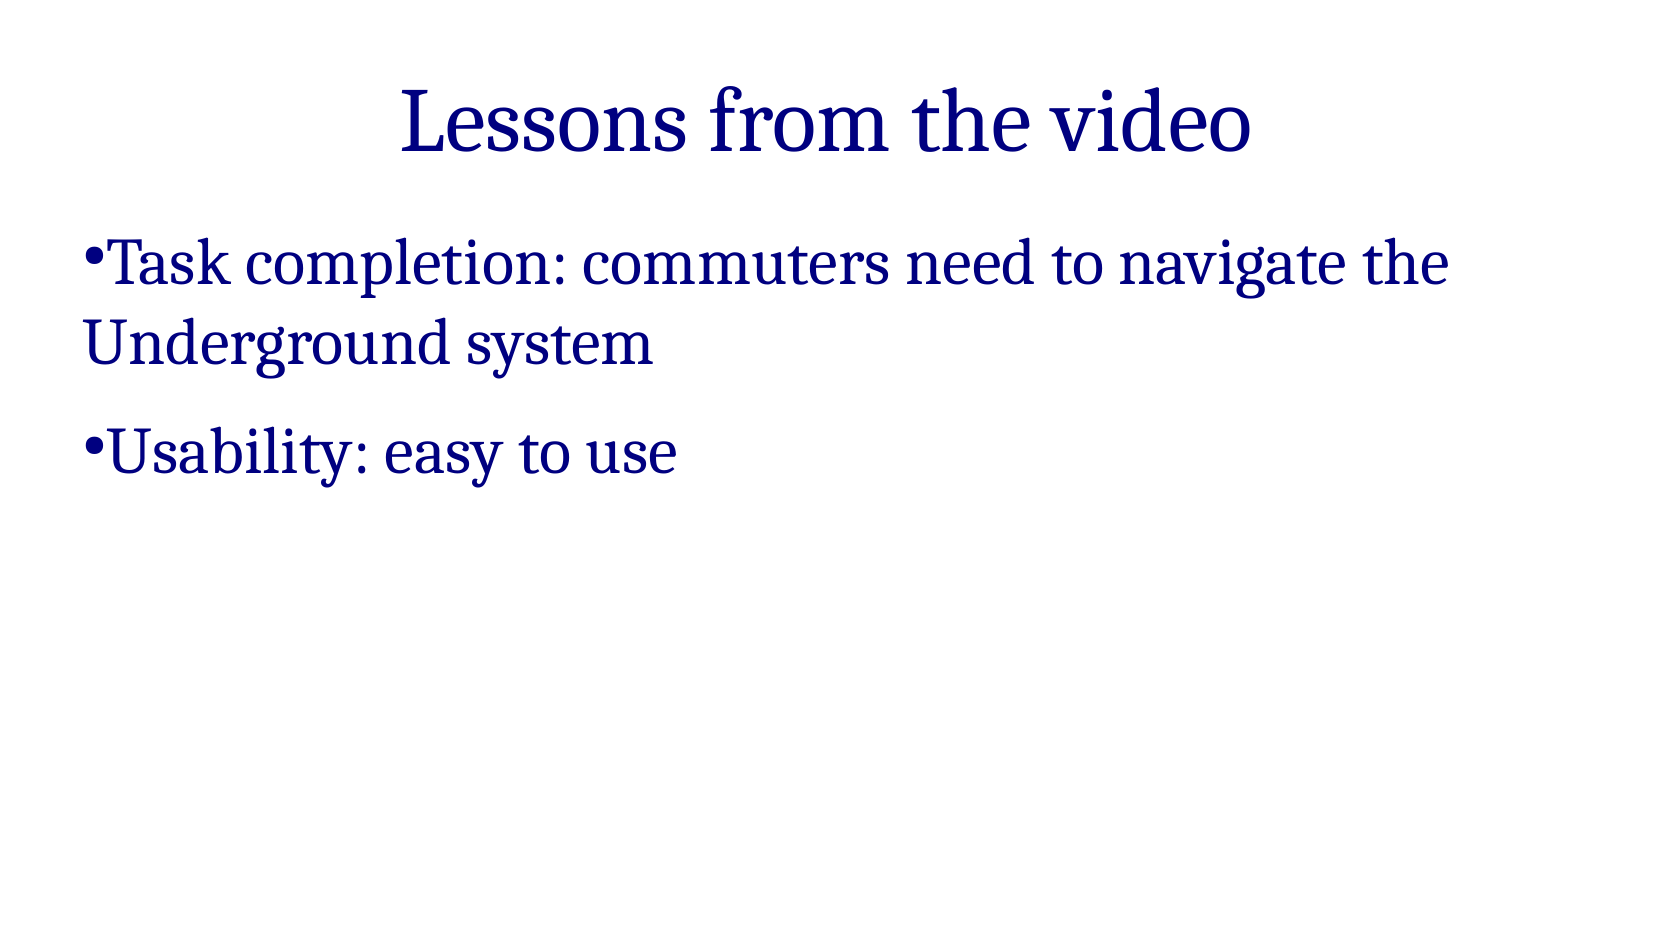

# Lessons from the video
Task completion: commuters need to navigate the Underground system
Usability: easy to use